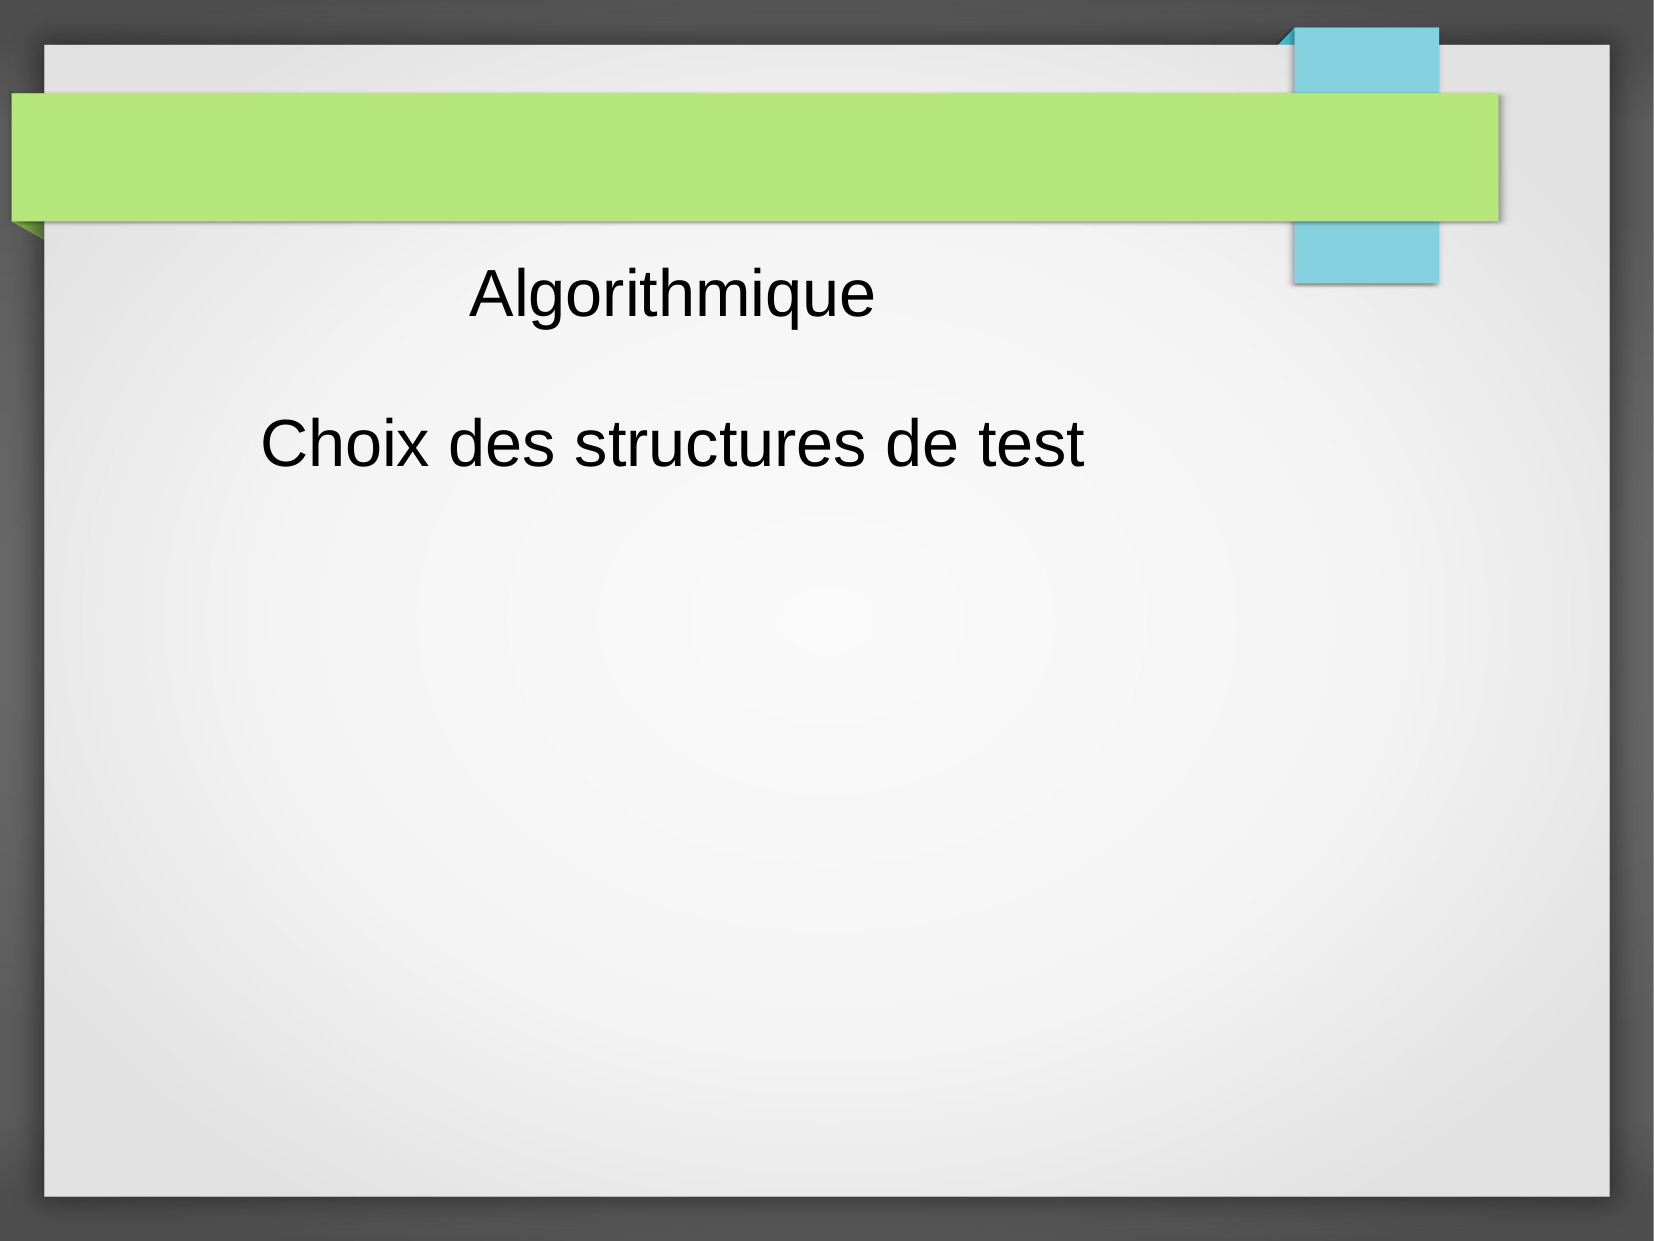

# Algorithmique
Choix des structures de test